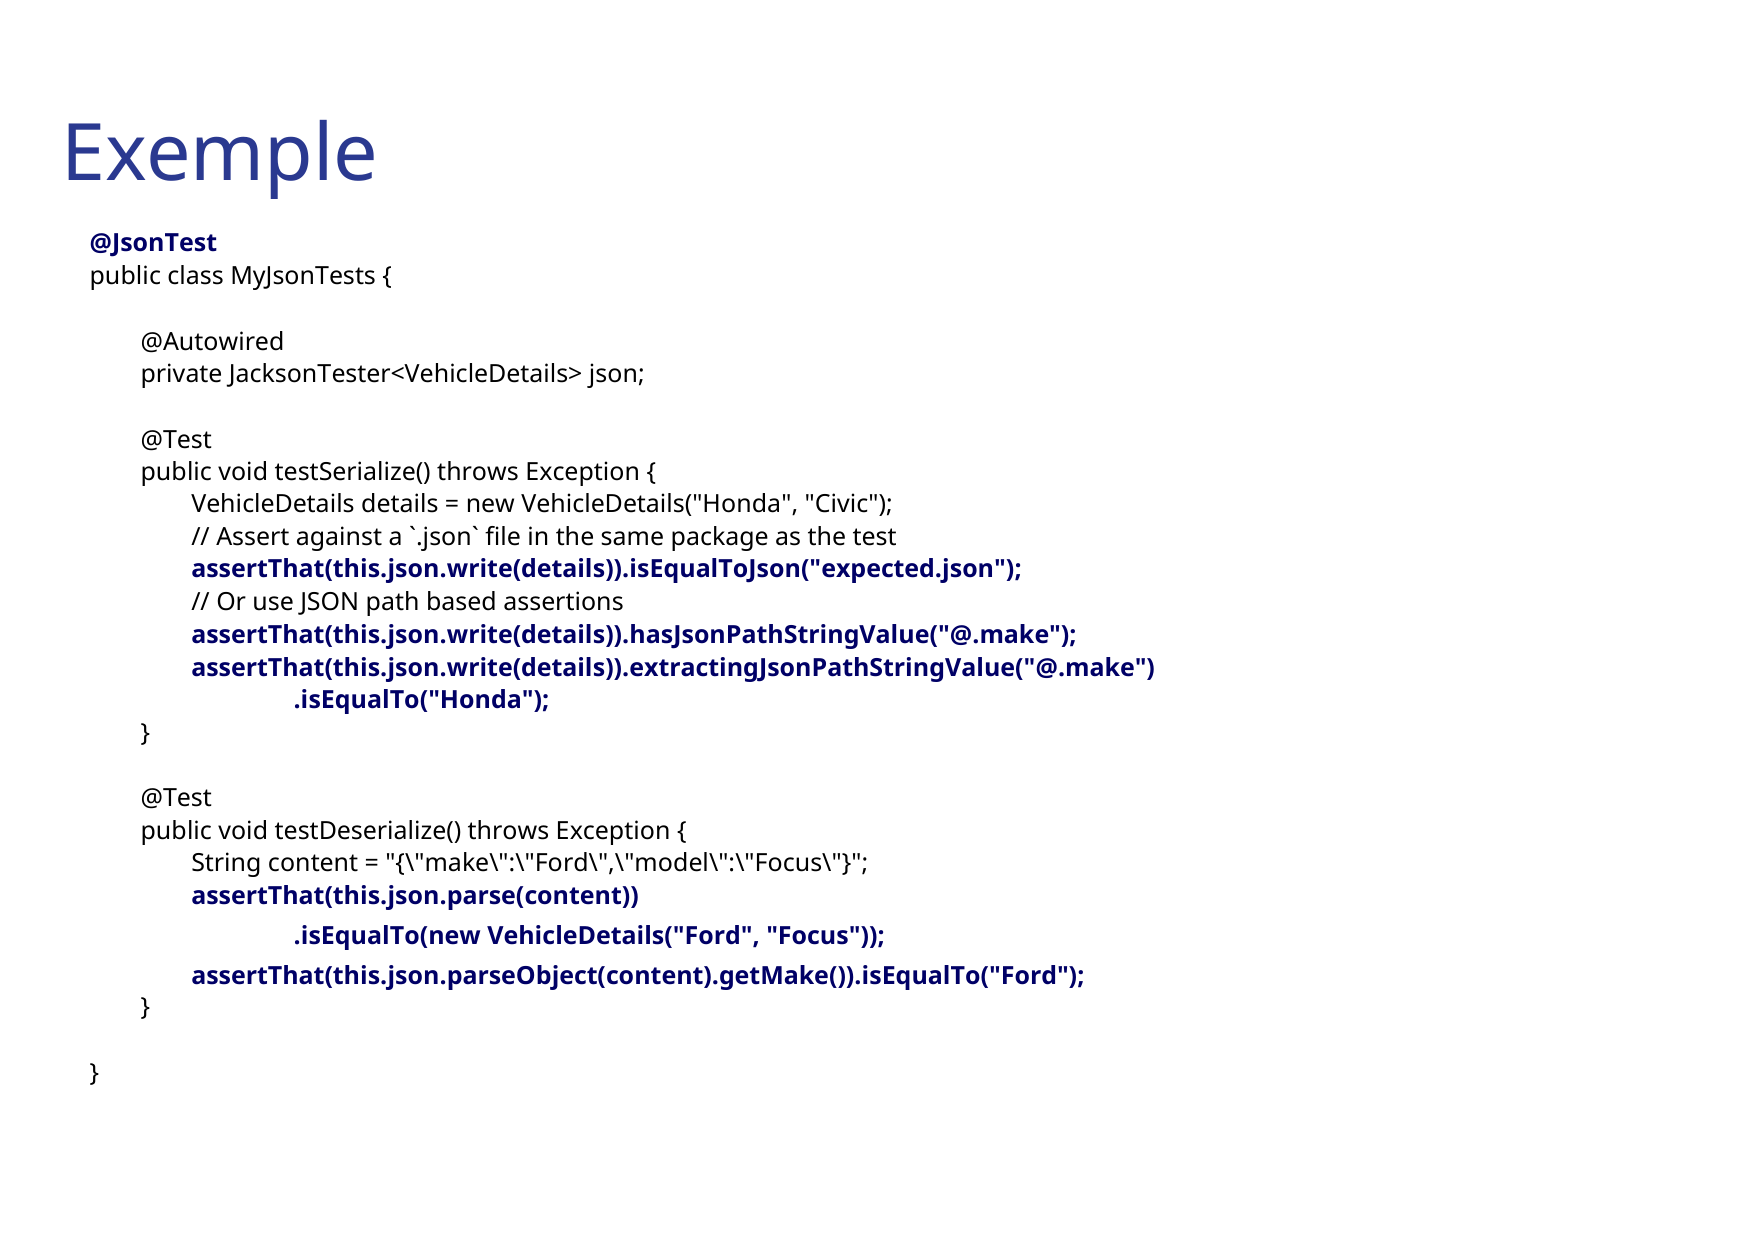

# Exemple
@JsonTest
public class MyJsonTests {
@Autowired
private JacksonTester<VehicleDetails> json;
@Test
public void testSerialize() throws Exception {
VehicleDetails details = new VehicleDetails("Honda", "Civic");
// Assert against a `.json` file in the same package as the test
assertThat(this.json.write(details)).isEqualToJson("expected.json");
// Or use JSON path based assertions assertThat(this.json.write(details)).hasJsonPathStringValue("@.make"); assertThat(this.json.write(details)).extractingJsonPathStringValue("@.make")
.isEqualTo("Honda");
}
@Test
public void testDeserialize() throws Exception {
String content = "{\"make\":\"Ford\",\"model\":\"Focus\"}";
assertThat(this.json.parse(content))
.isEqualTo(new VehicleDetails("Ford", "Focus")); assertThat(this.json.parseObject(content).getMake()).isEqualTo("Ford");
}
}